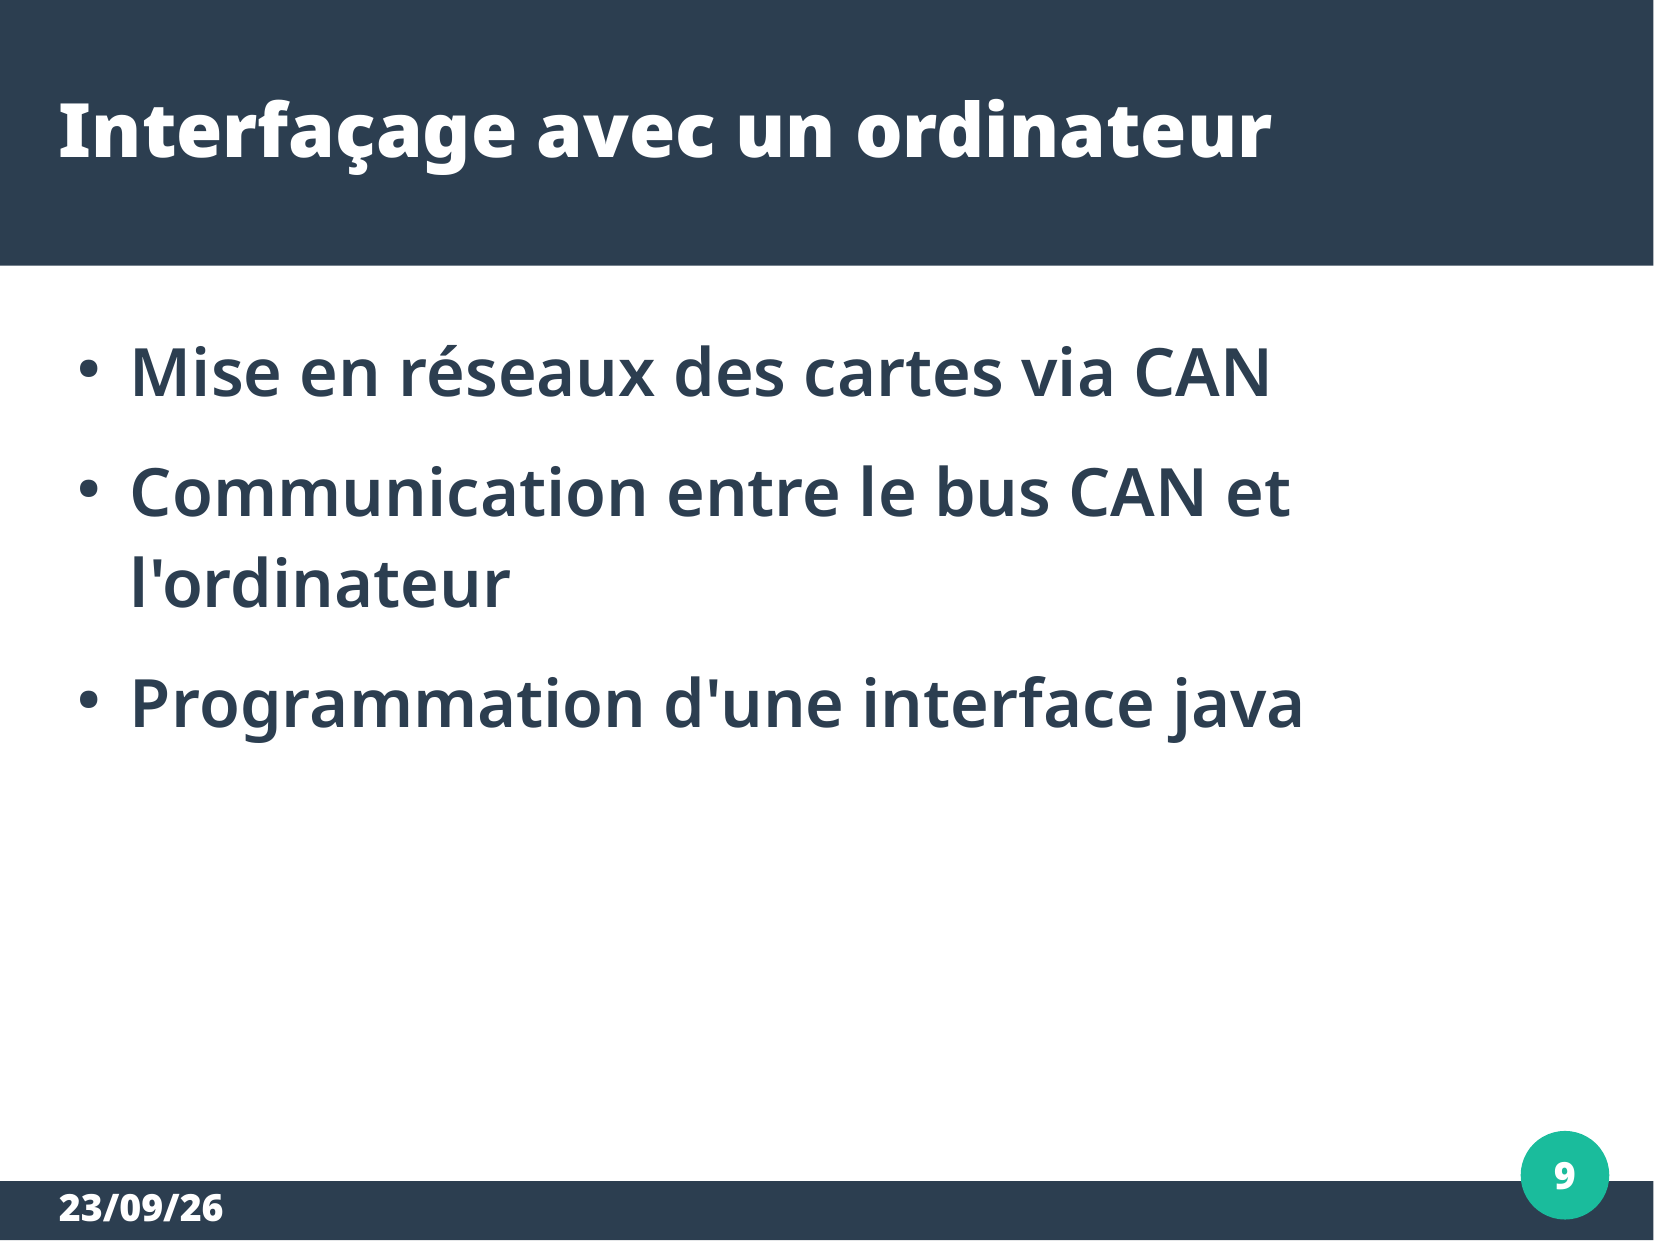

# Interfaçage avec un ordinateur
Mise en réseaux des cartes via CAN
Communication entre le bus CAN et l'ordinateur
Programmation d'une interface java
9